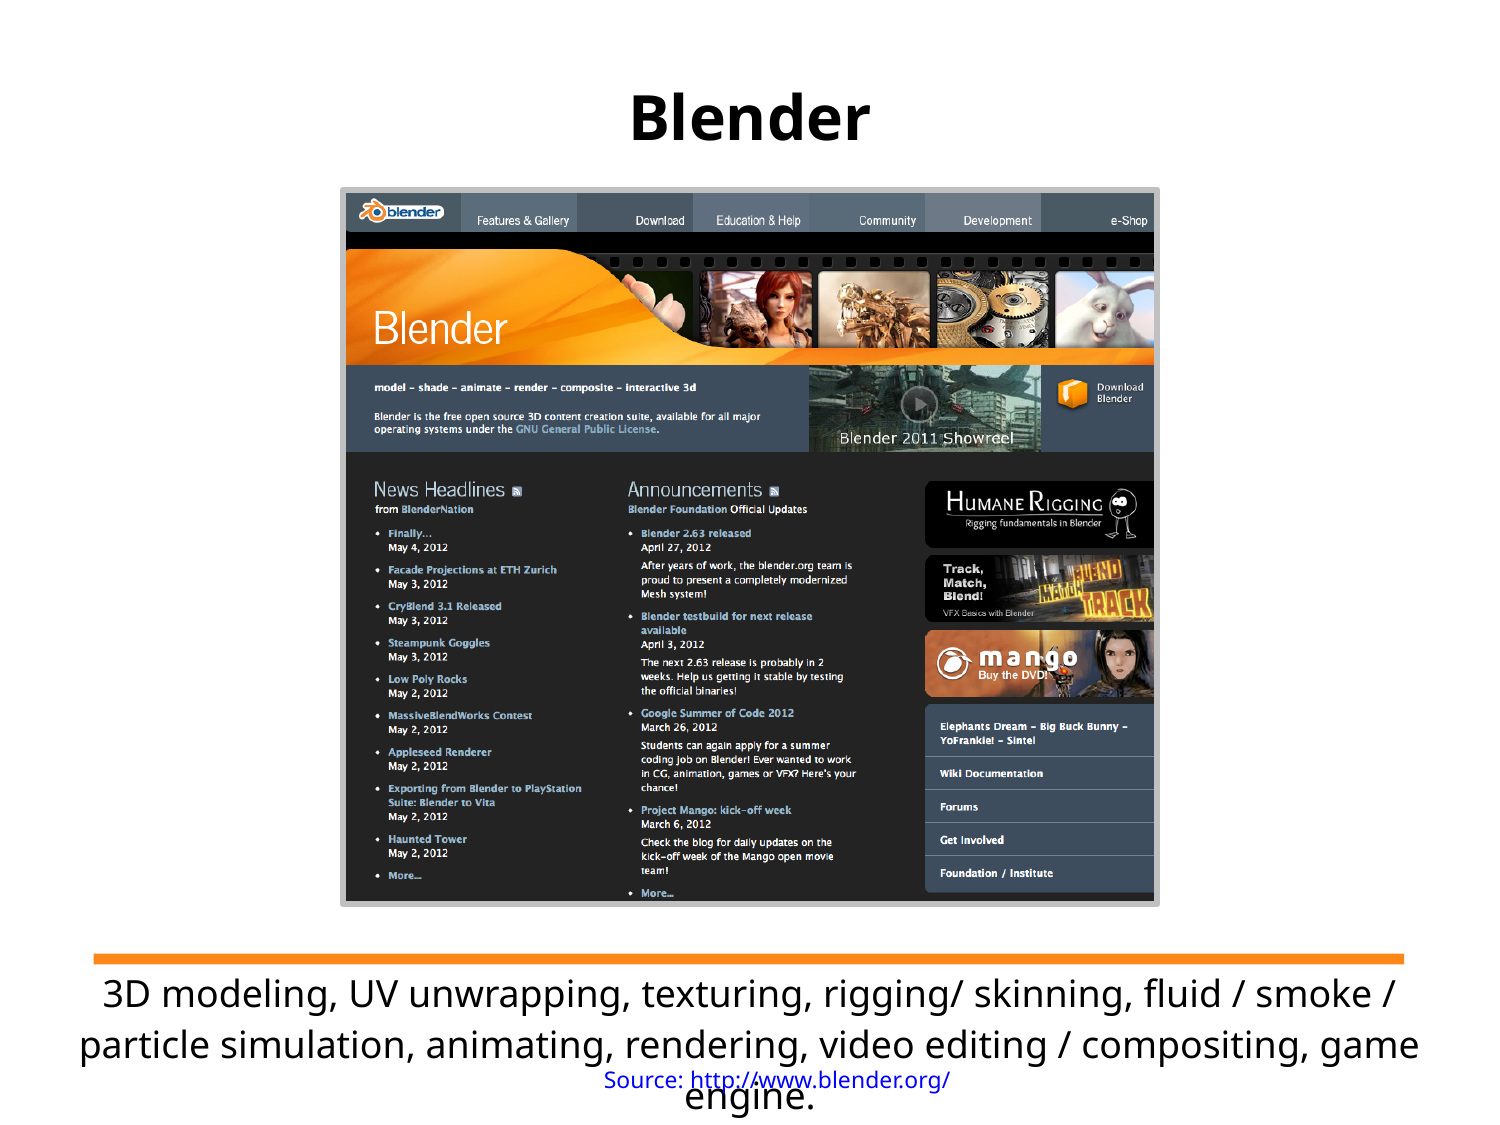

# Blender
3D modeling, UV unwrapping, texturing, rigging/ skinning, fluid / smoke / particle simulation, animating, rendering, video editing / compositing, game engine.
Source: http://www.blender.org/